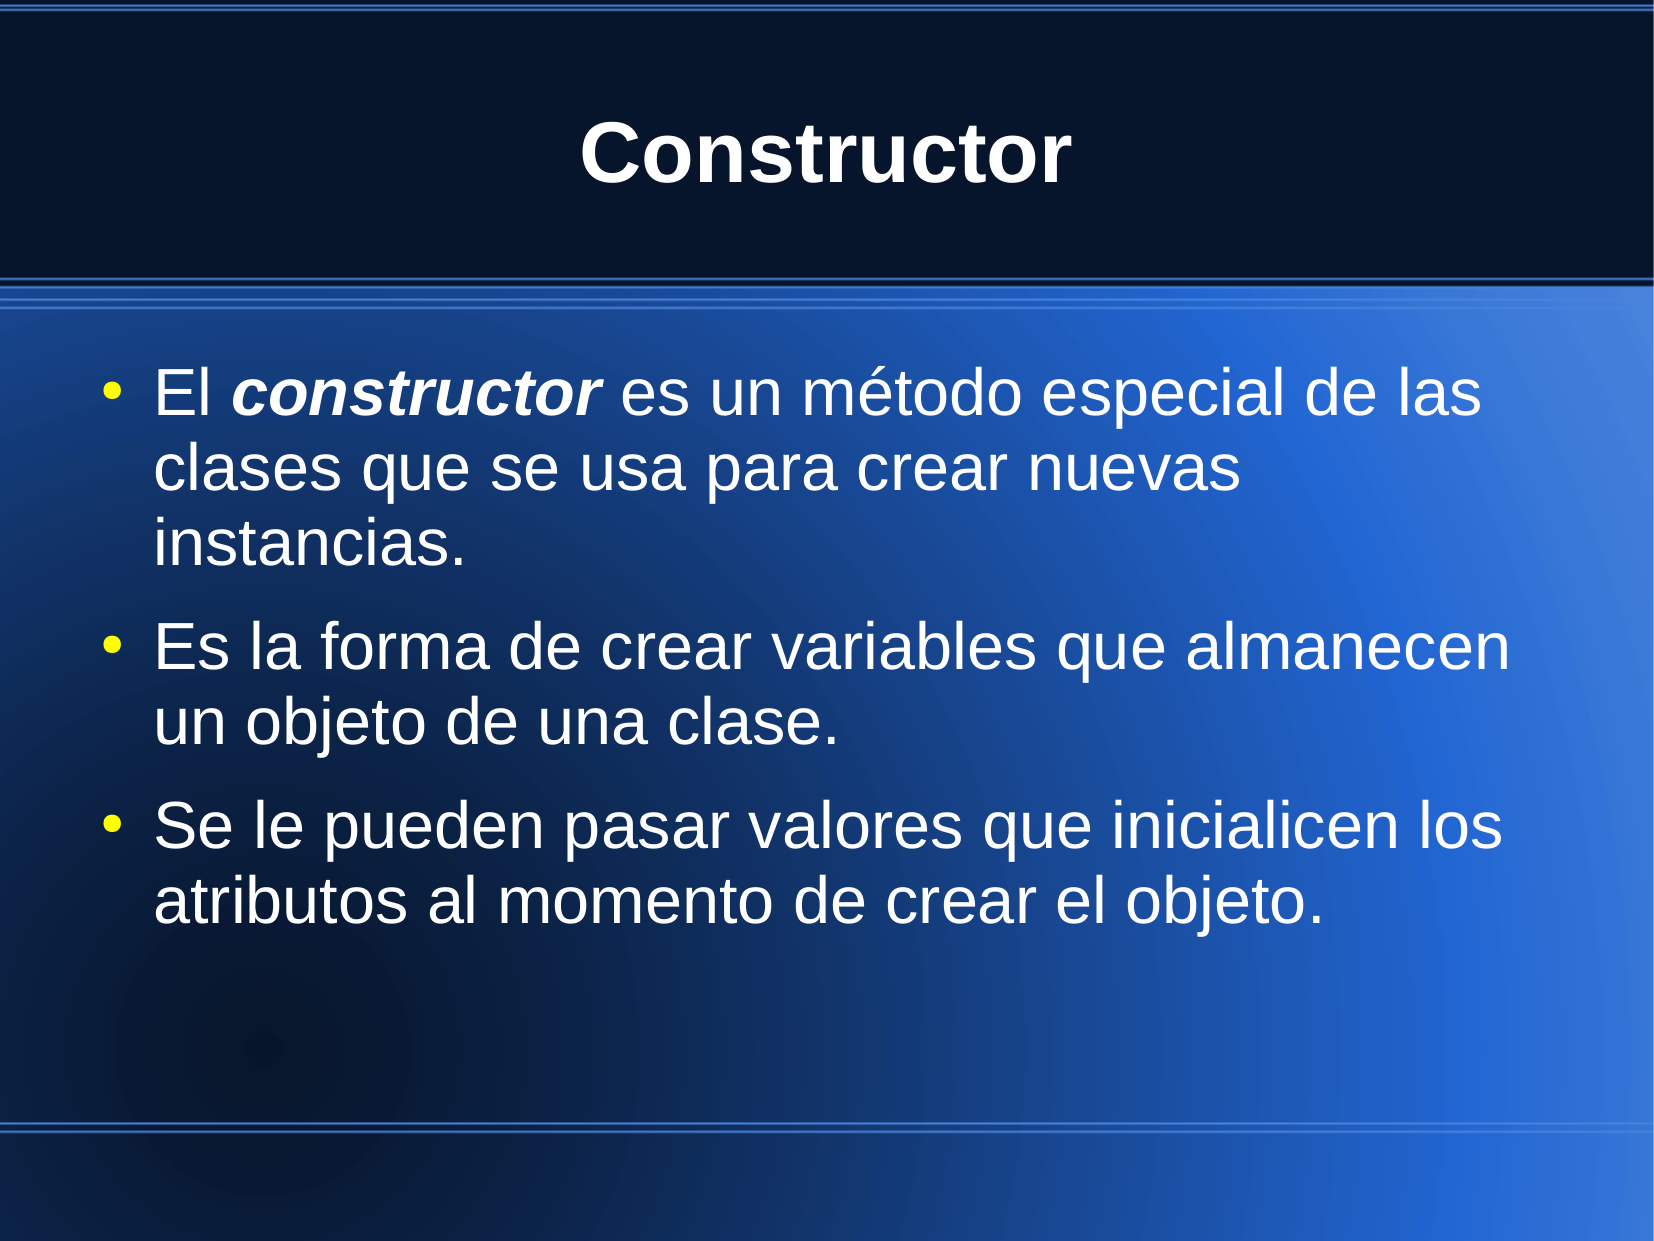

# Constructor
El constructor es un método especial de las clases que se usa para crear nuevas instancias.
Es la forma de crear variables que almanecen un objeto de una clase.
Se le pueden pasar valores que inicialicen los atributos al momento de crear el objeto.